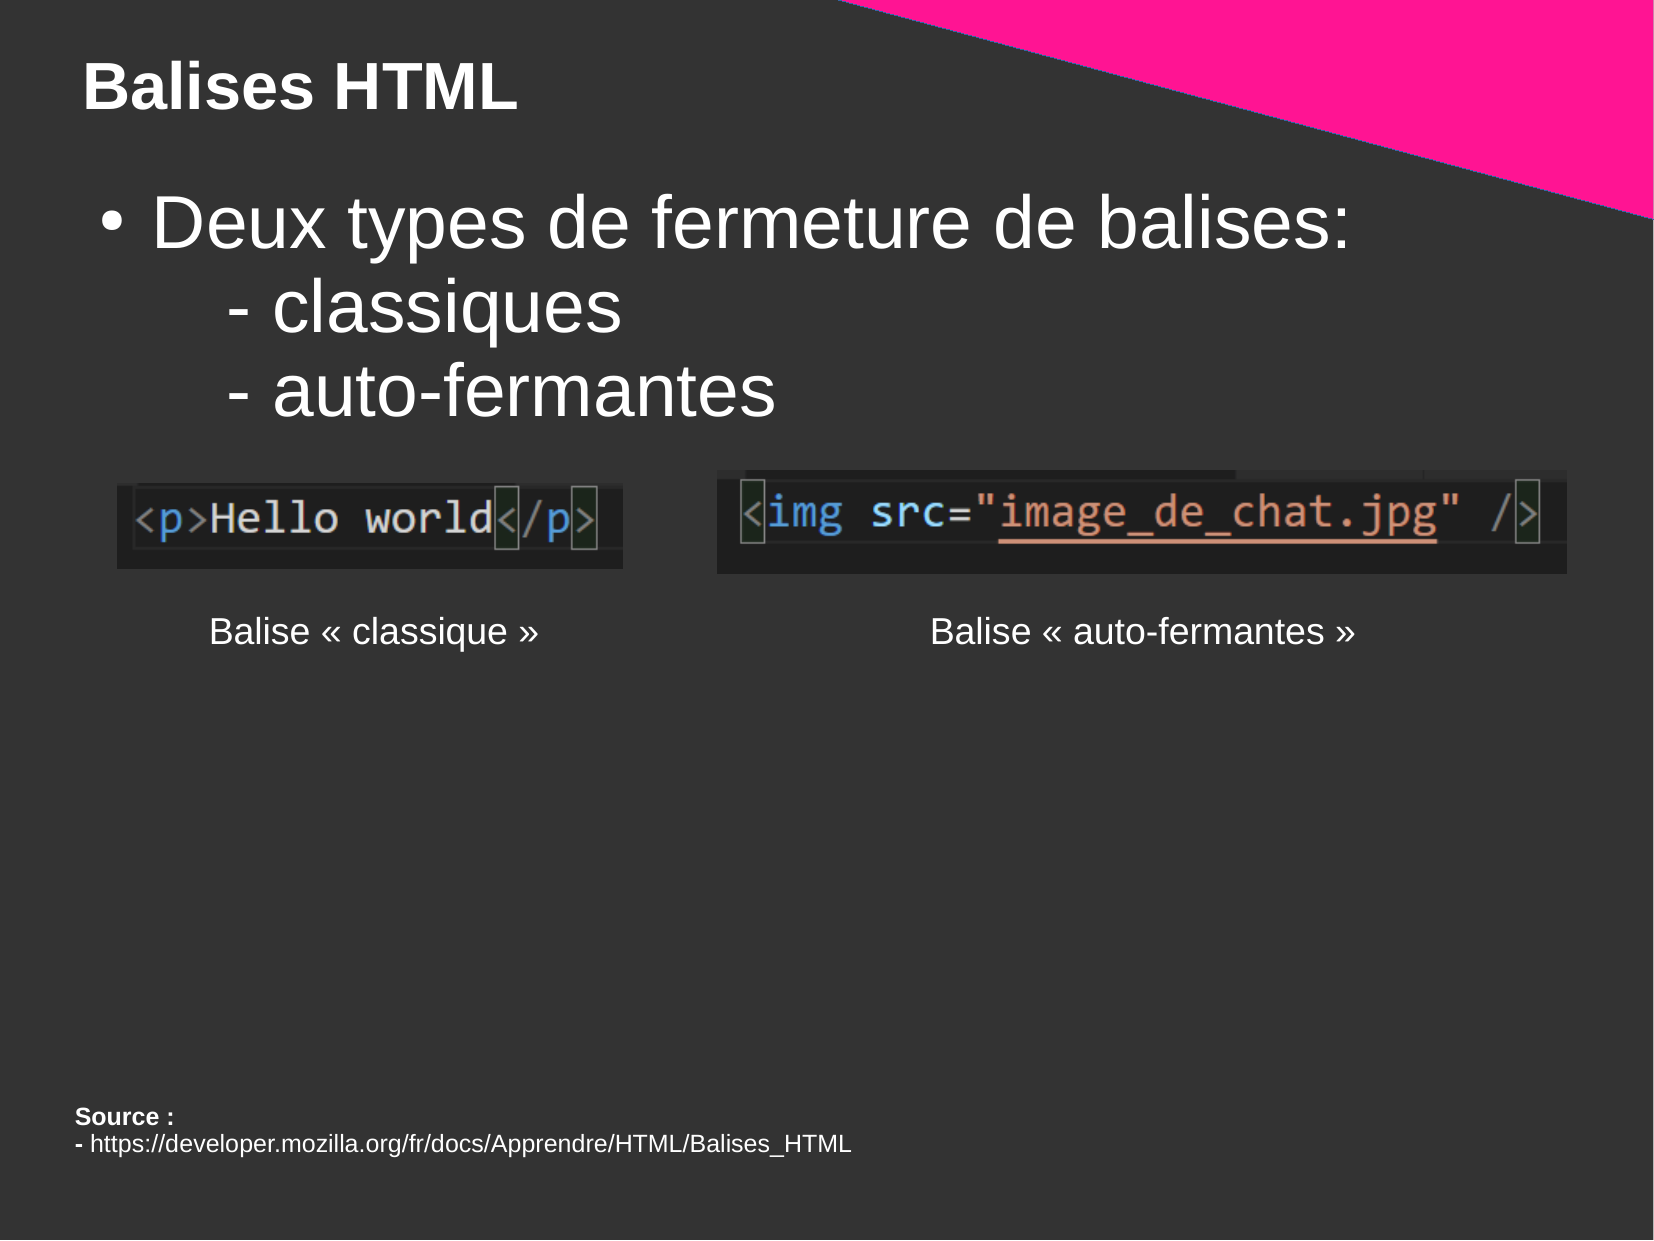

# Balises HTML
Deux types de fermeture de balises:
	- classiques
	- auto-fermantes
Balise « classique »
Balise « auto-fermantes »
Source :
- https://developer.mozilla.org/fr/docs/Apprendre/HTML/Balises_HTML